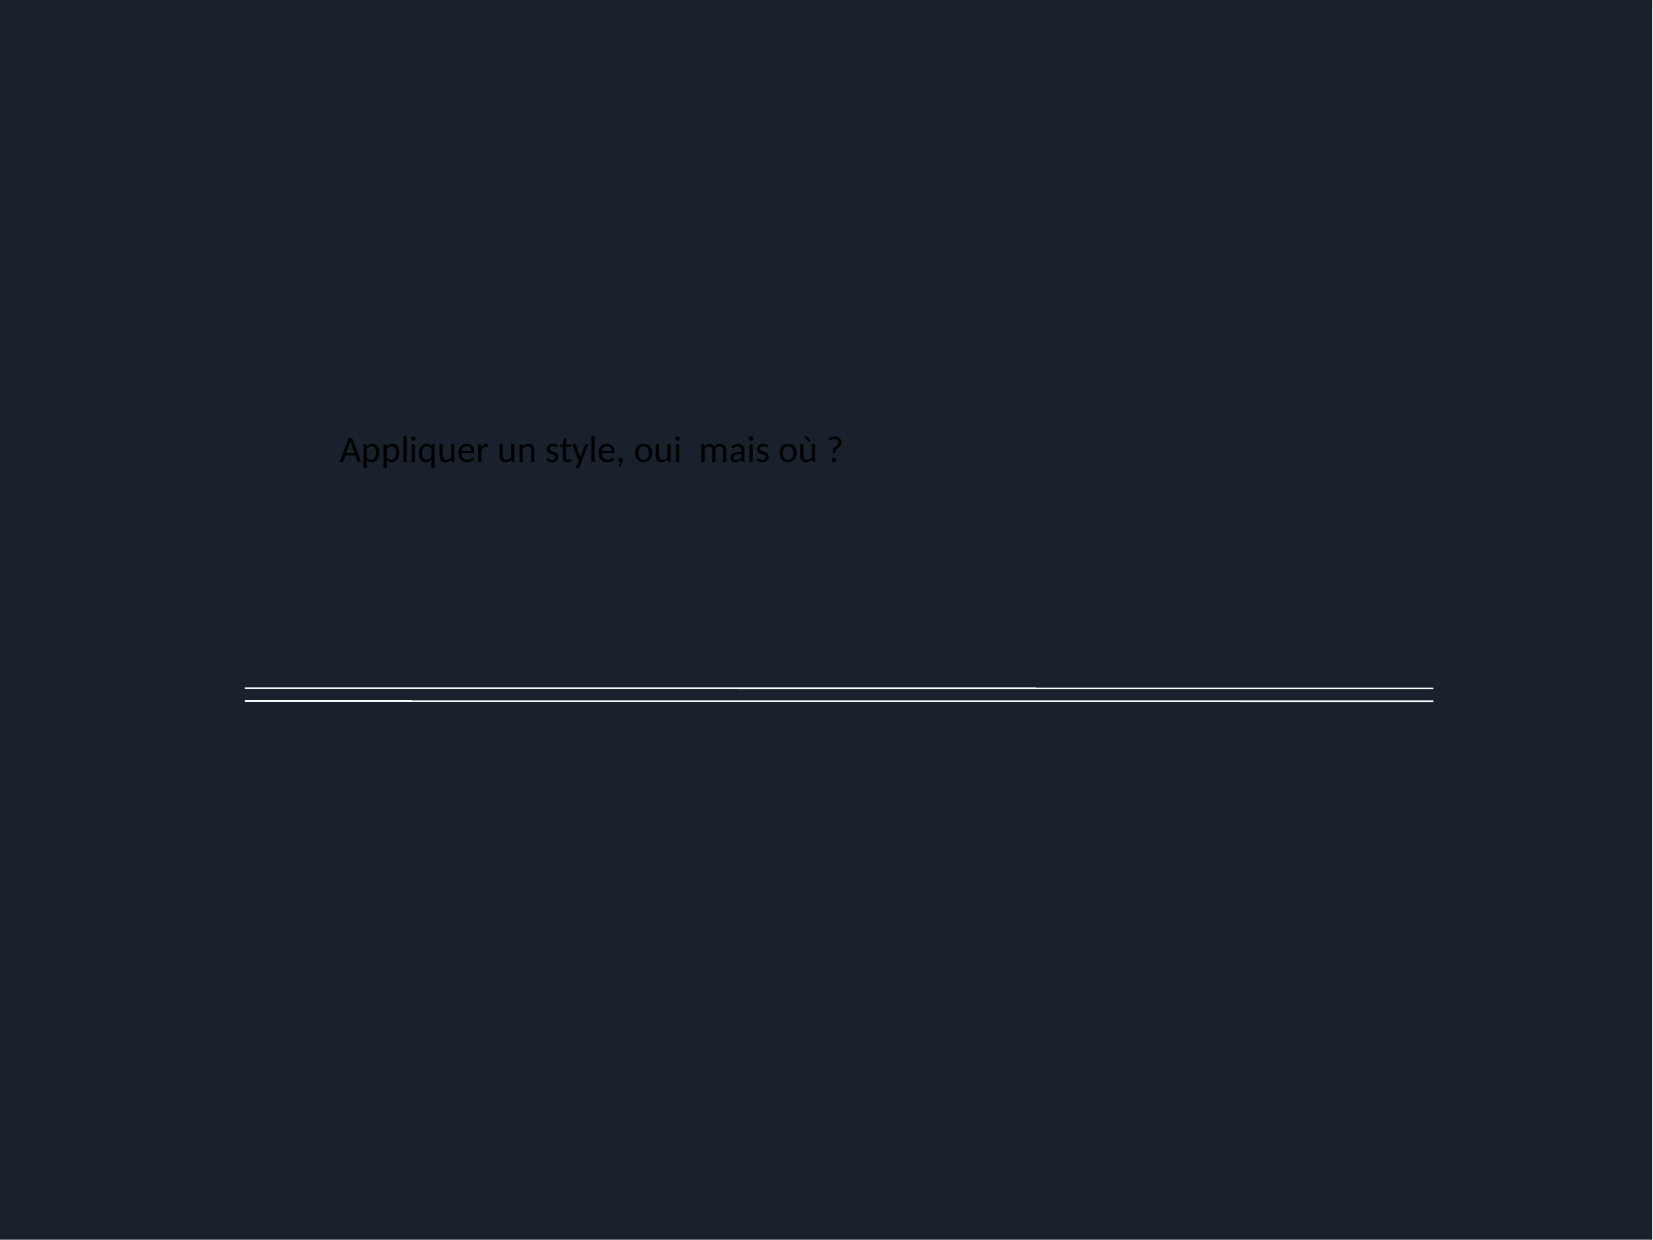

# Appliquer un style, oui mais où ?